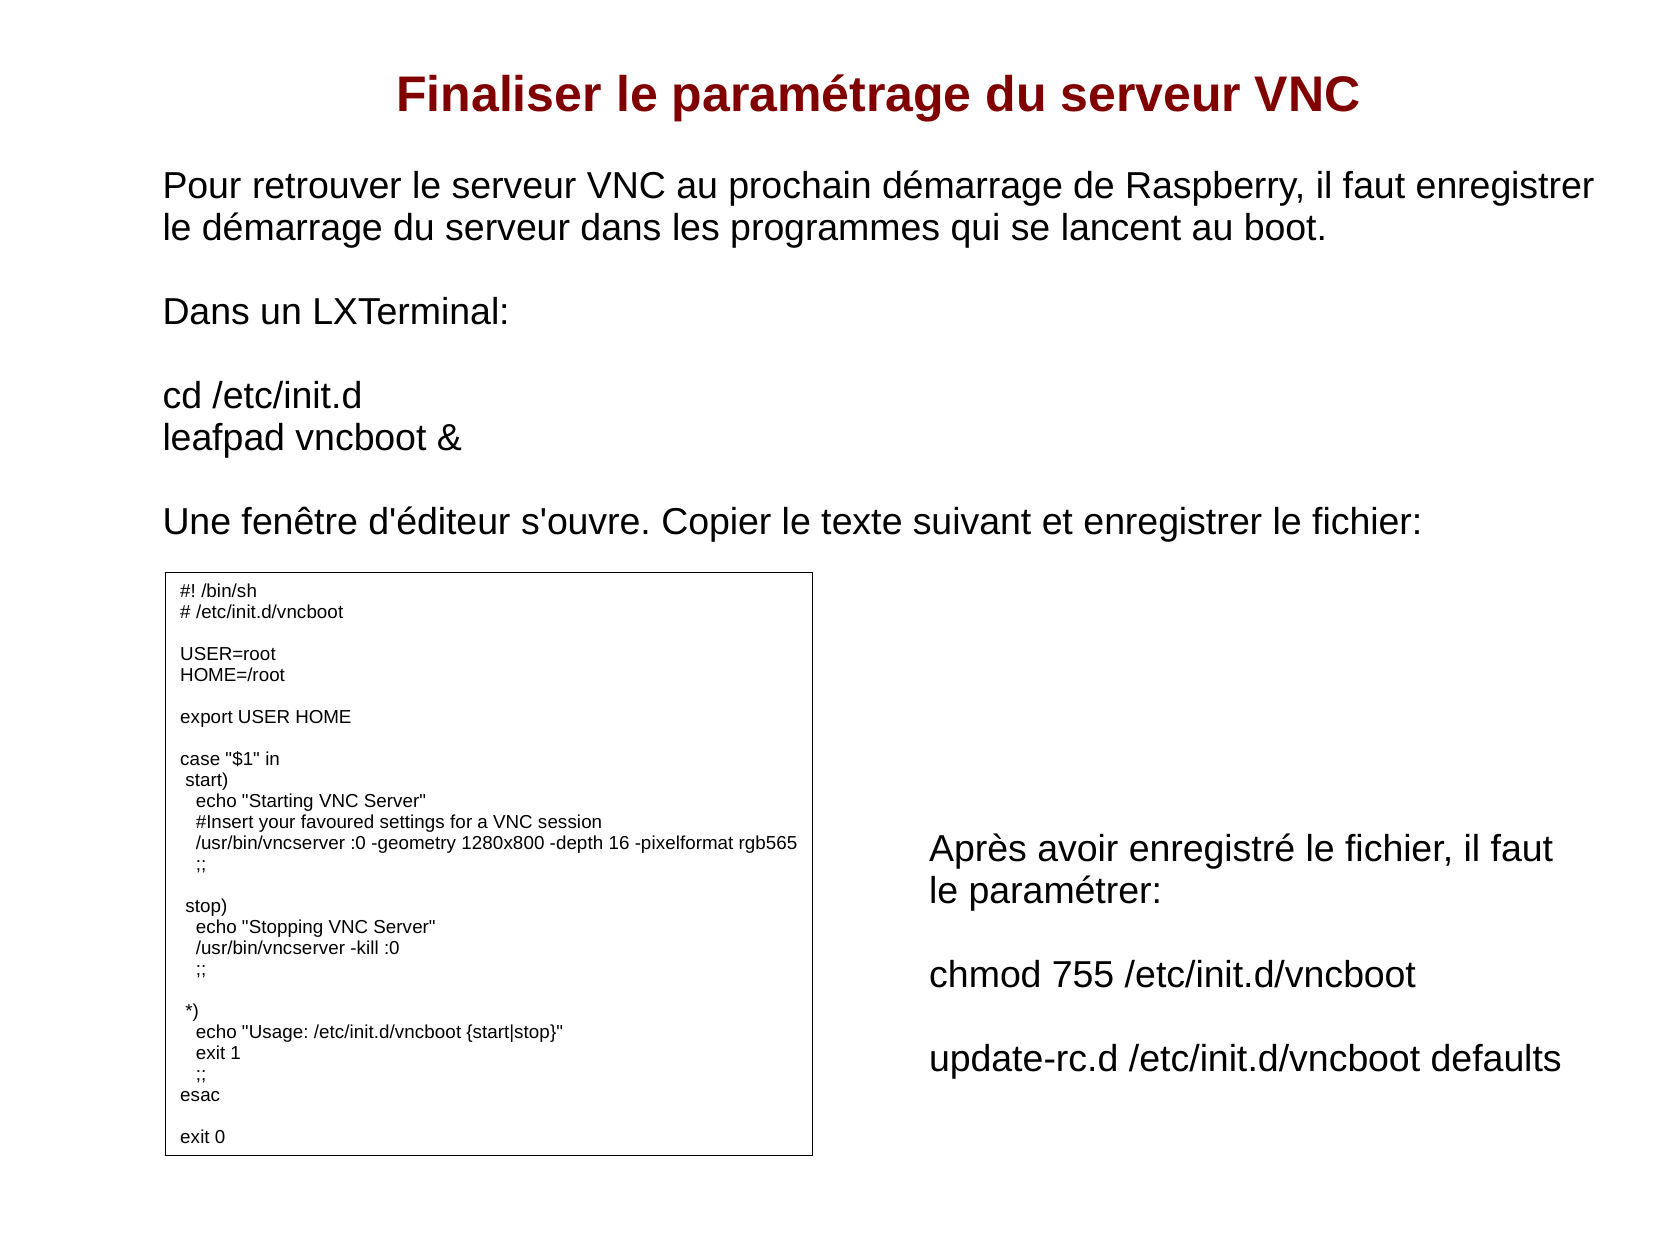

Finaliser le paramétrage du serveur VNC
Pour retrouver le serveur VNC au prochain démarrage de Raspberry, il faut enregistrer
le démarrage du serveur dans les programmes qui se lancent au boot.
Dans un LXTerminal:
cd /etc/init.d
leafpad vncboot &
Une fenêtre d'éditeur s'ouvre. Copier le texte suivant et enregistrer le fichier:
#! /bin/sh
# /etc/init.d/vncboot
USER=root
HOME=/root
export USER HOME
case "$1" in
 start)
 echo "Starting VNC Server"
 #Insert your favoured settings for a VNC session
 /usr/bin/vncserver :0 -geometry 1280x800 -depth 16 -pixelformat rgb565
 ;;
 stop)
 echo "Stopping VNC Server"
 /usr/bin/vncserver -kill :0
 ;;
 *)
 echo "Usage: /etc/init.d/vncboot {start|stop}"
 exit 1
 ;;
esac
exit 0
Après avoir enregistré le fichier, il faut
le paramétrer:
chmod 755 /etc/init.d/vncboot
update-rc.d /etc/init.d/vncboot defaults